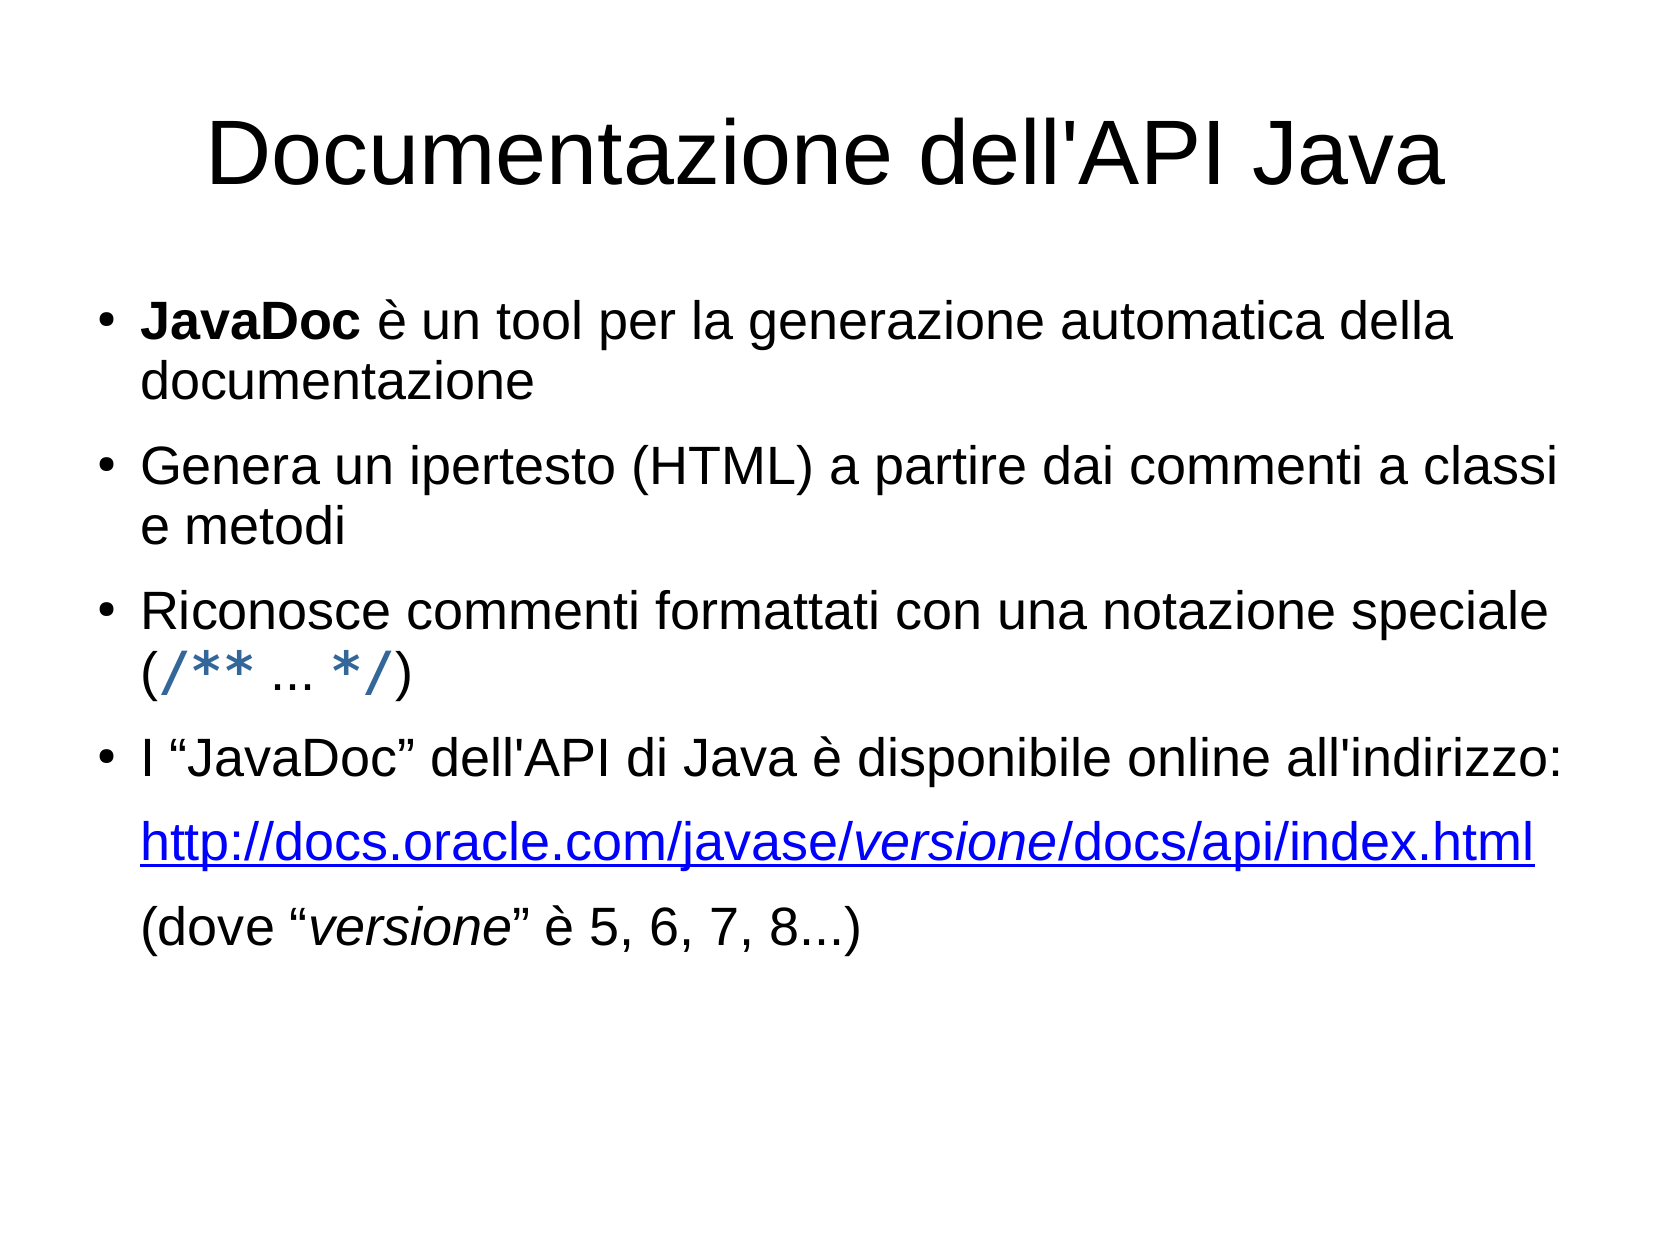

# Documentazione dell'API Java
JavaDoc è un tool per la generazione automatica della documentazione
Genera un ipertesto (HTML) a partire dai commenti a classi e metodi
Riconosce commenti formattati con una notazione speciale (/** ... */)
I “JavaDoc” dell'API di Java è disponibile online all'indirizzo:
http://docs.oracle.com/javase/versione/docs/api/index.html
(dove “versione” è 5, 6, 7, 8...)